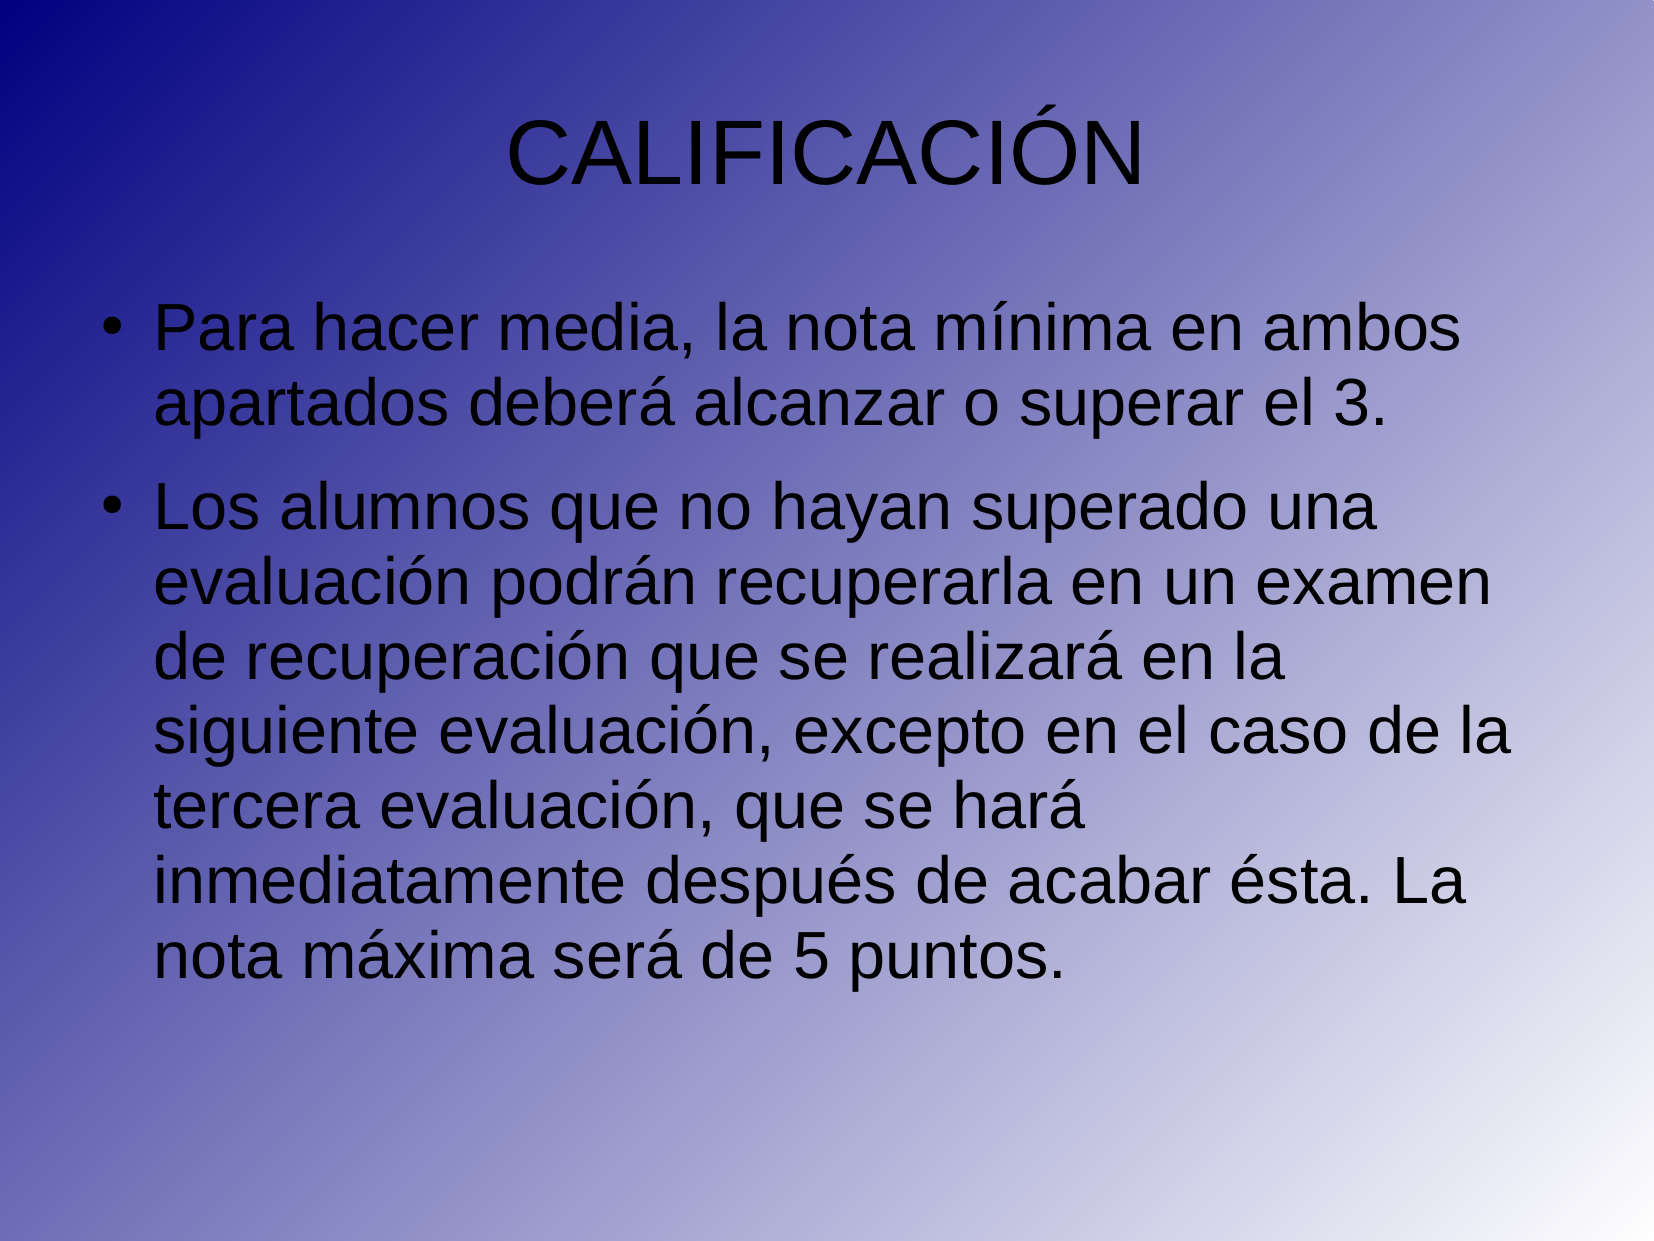

# CALIFICACIÓN
Para hacer media, la nota mínima en ambos apartados deberá alcanzar o superar el 3.
Los alumnos que no hayan superado una evaluación podrán recuperarla en un examen de recuperación que se realizará en la siguiente evaluación, excepto en el caso de la tercera evaluación, que se hará inmediatamente después de acabar ésta. La nota máxima será de 5 puntos.